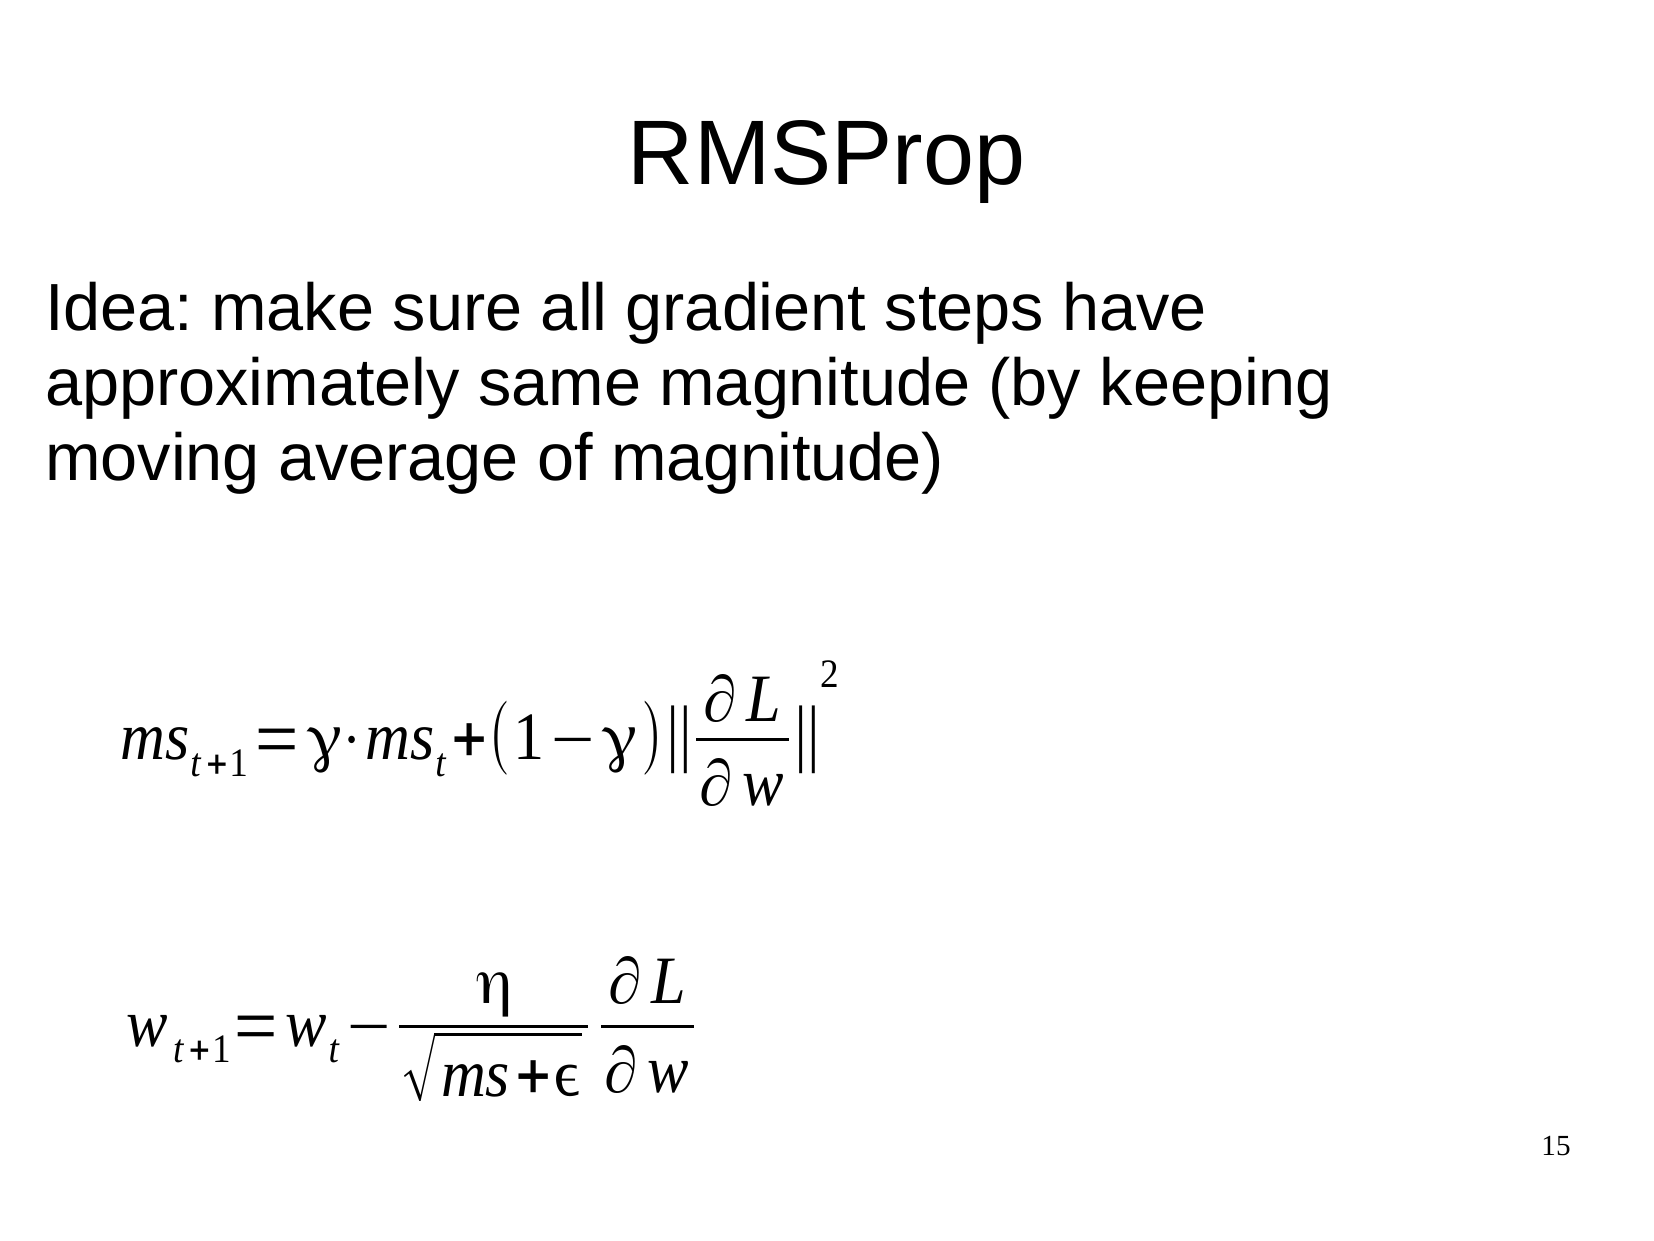

# RMSProp
Idea: make sure all gradient steps have approximately same magnitude (by keeping moving average of magnitude)
15